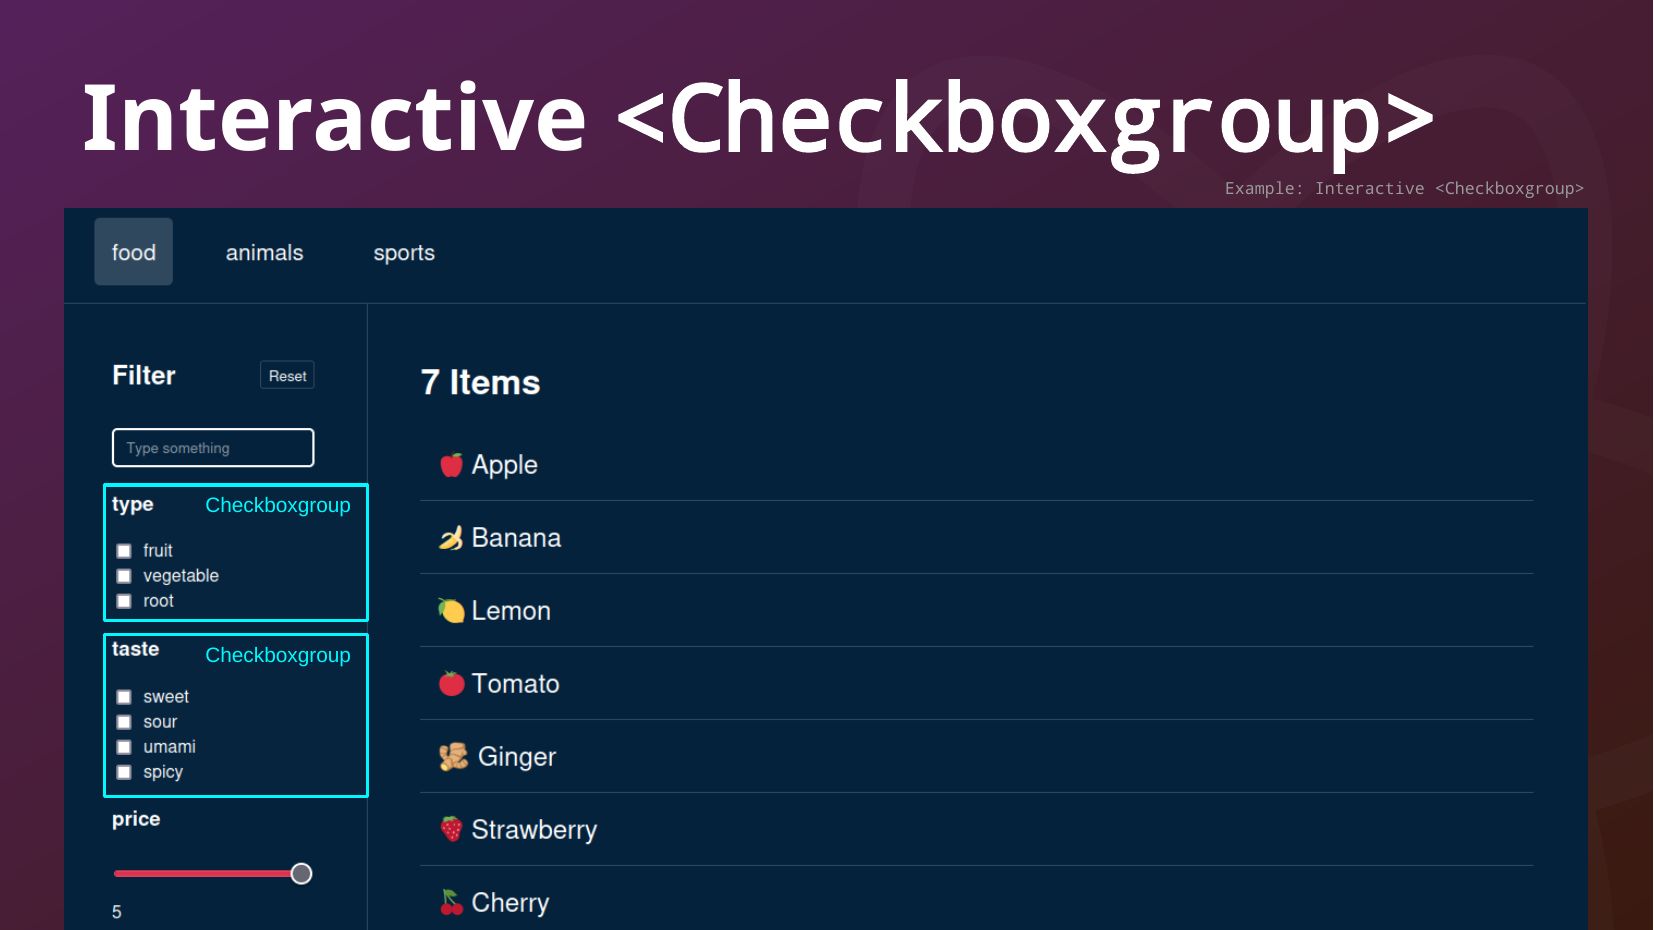

# Interactive <Checkboxgroup>
Example: Interactive <Checkboxgroup>
Checkboxgroup
Checkboxgroup